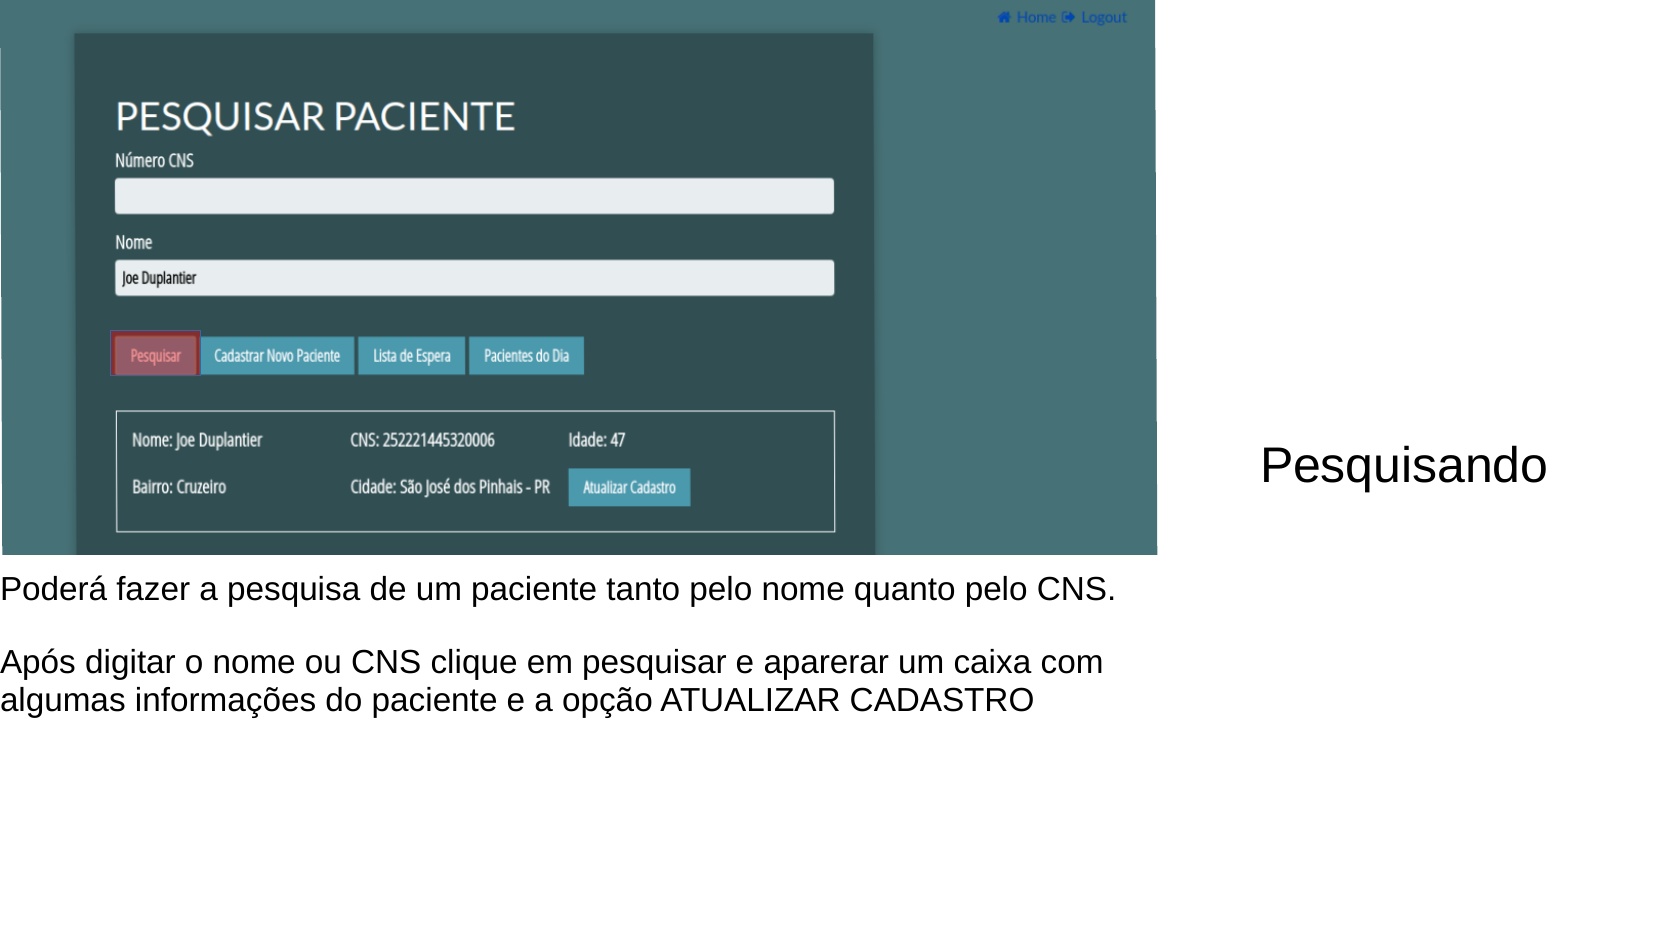

# Pesquisando
Poderá fazer a pesquisa de um paciente tanto pelo nome quanto pelo CNS.
Após digitar o nome ou CNS clique em pesquisar e aparerar um caixa com algumas informações do paciente e a opção ATUALIZAR CADASTRO